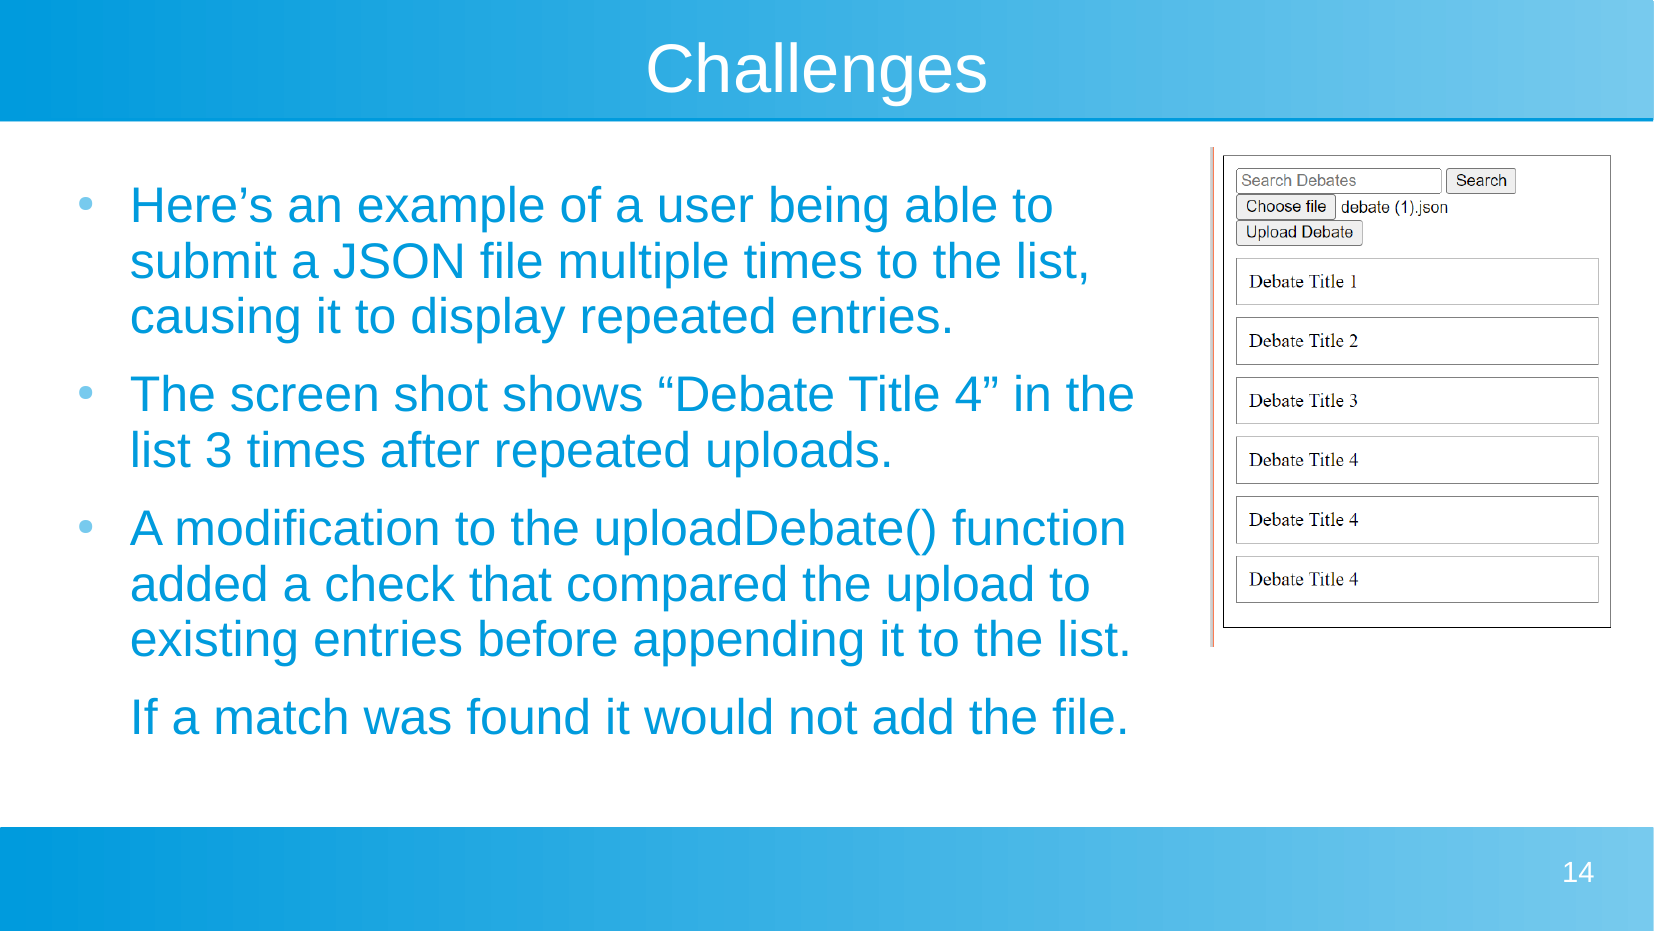

# Challenges
Here’s an example of a user being able to submit a JSON file multiple times to the list, causing it to display repeated entries.
The screen shot shows “Debate Title 4” in the list 3 times after repeated uploads.
A modification to the uploadDebate() function added a check that compared the upload to existing entries before appending it to the list.
If a match was found it would not add the file.
14